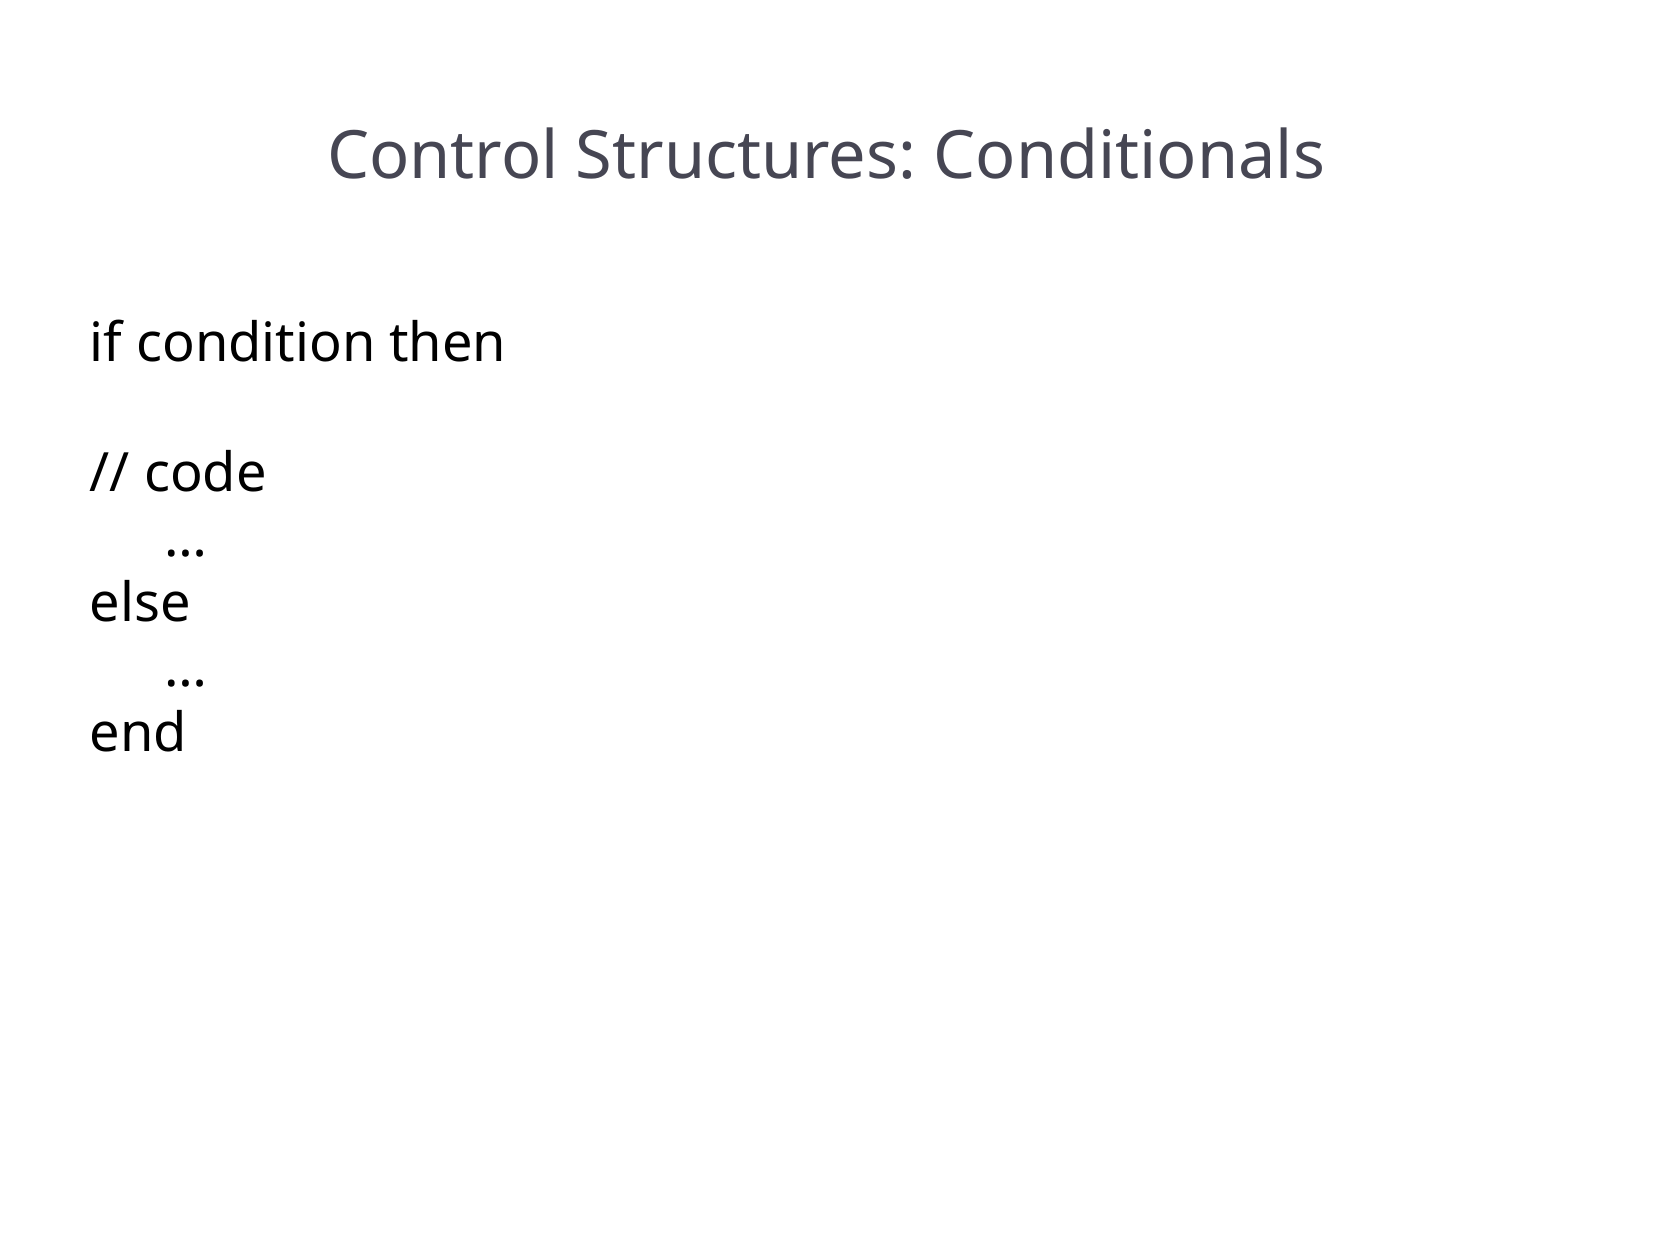

# Control Structures: Conditionals
if condition then
// code
	…
else
	…
end